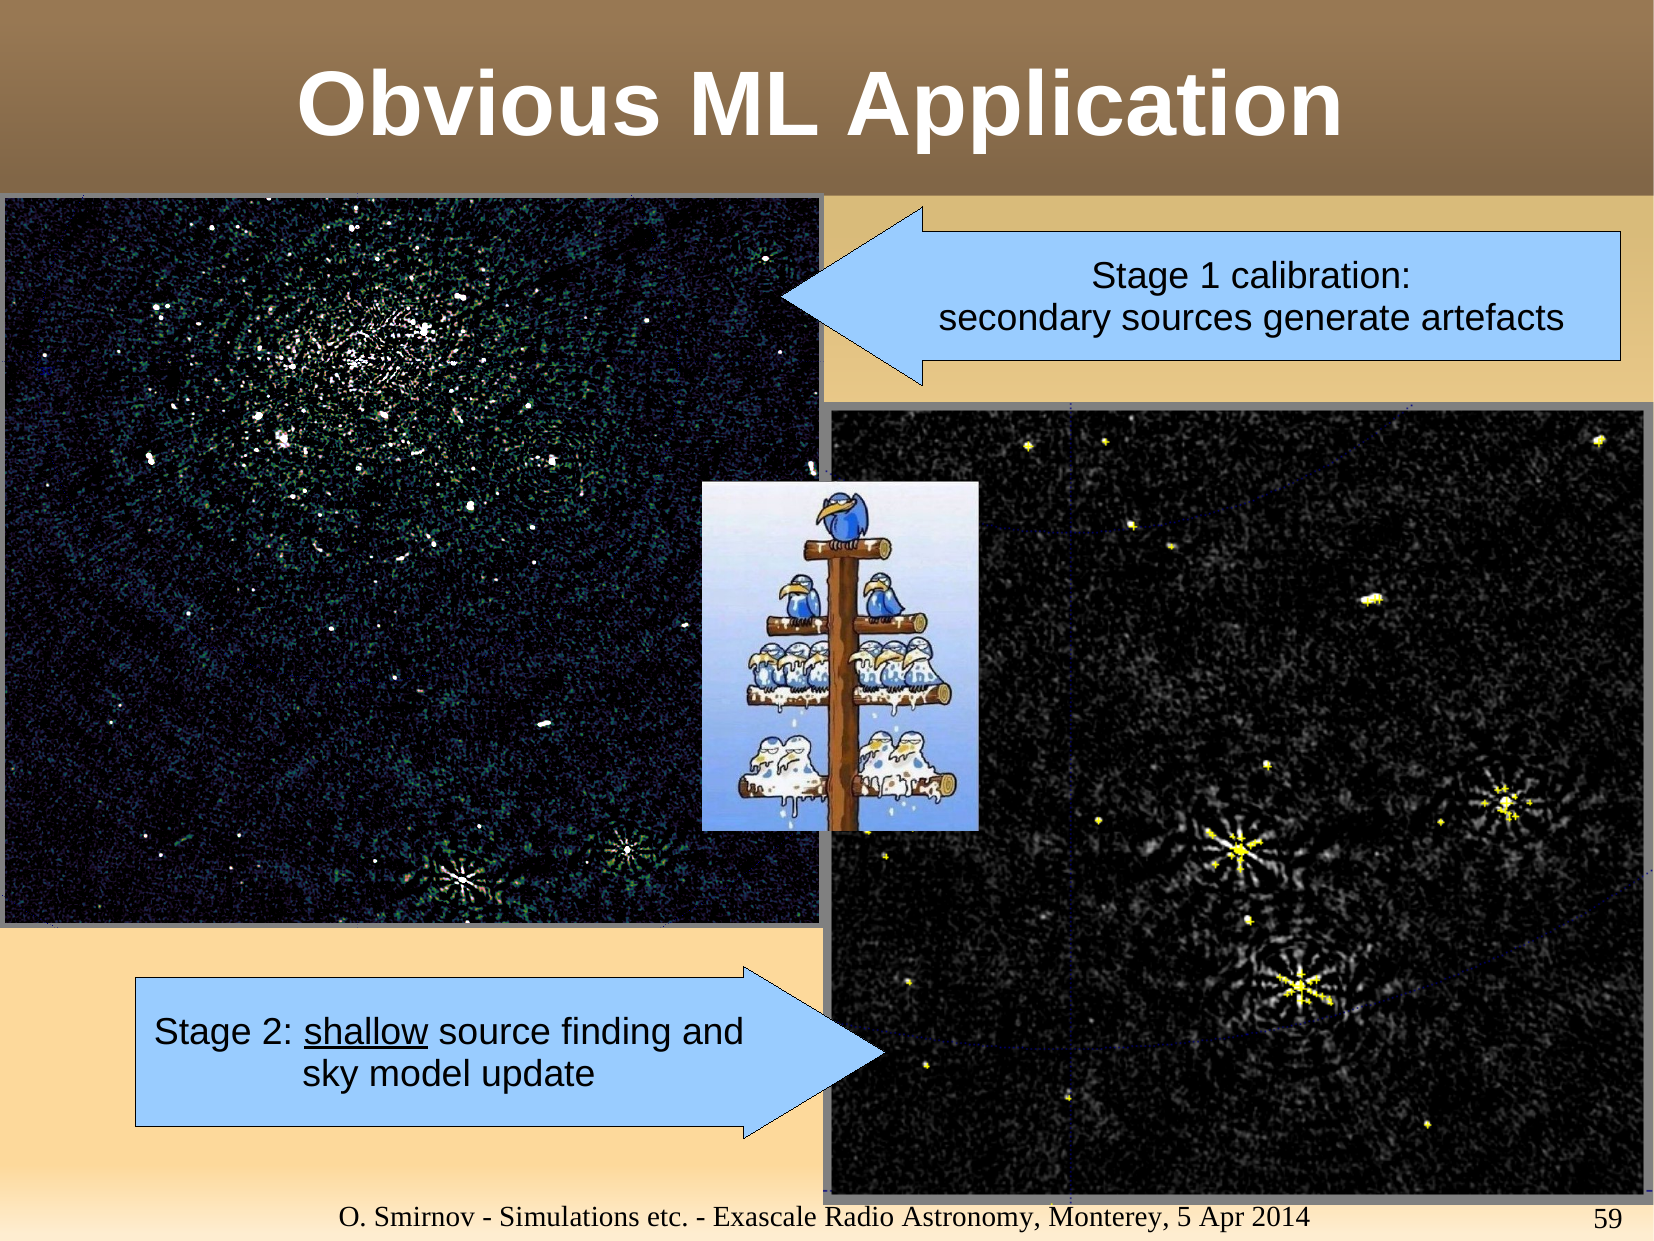

# Obvious ML Application
Stage 1 calibration:
secondary sources generate artefacts
Stage 2: shallow source finding and
sky model update
O. Smirnov - Simulations etc. - Exascale Radio Astronomy, Monterey, 5 Apr 2014
59